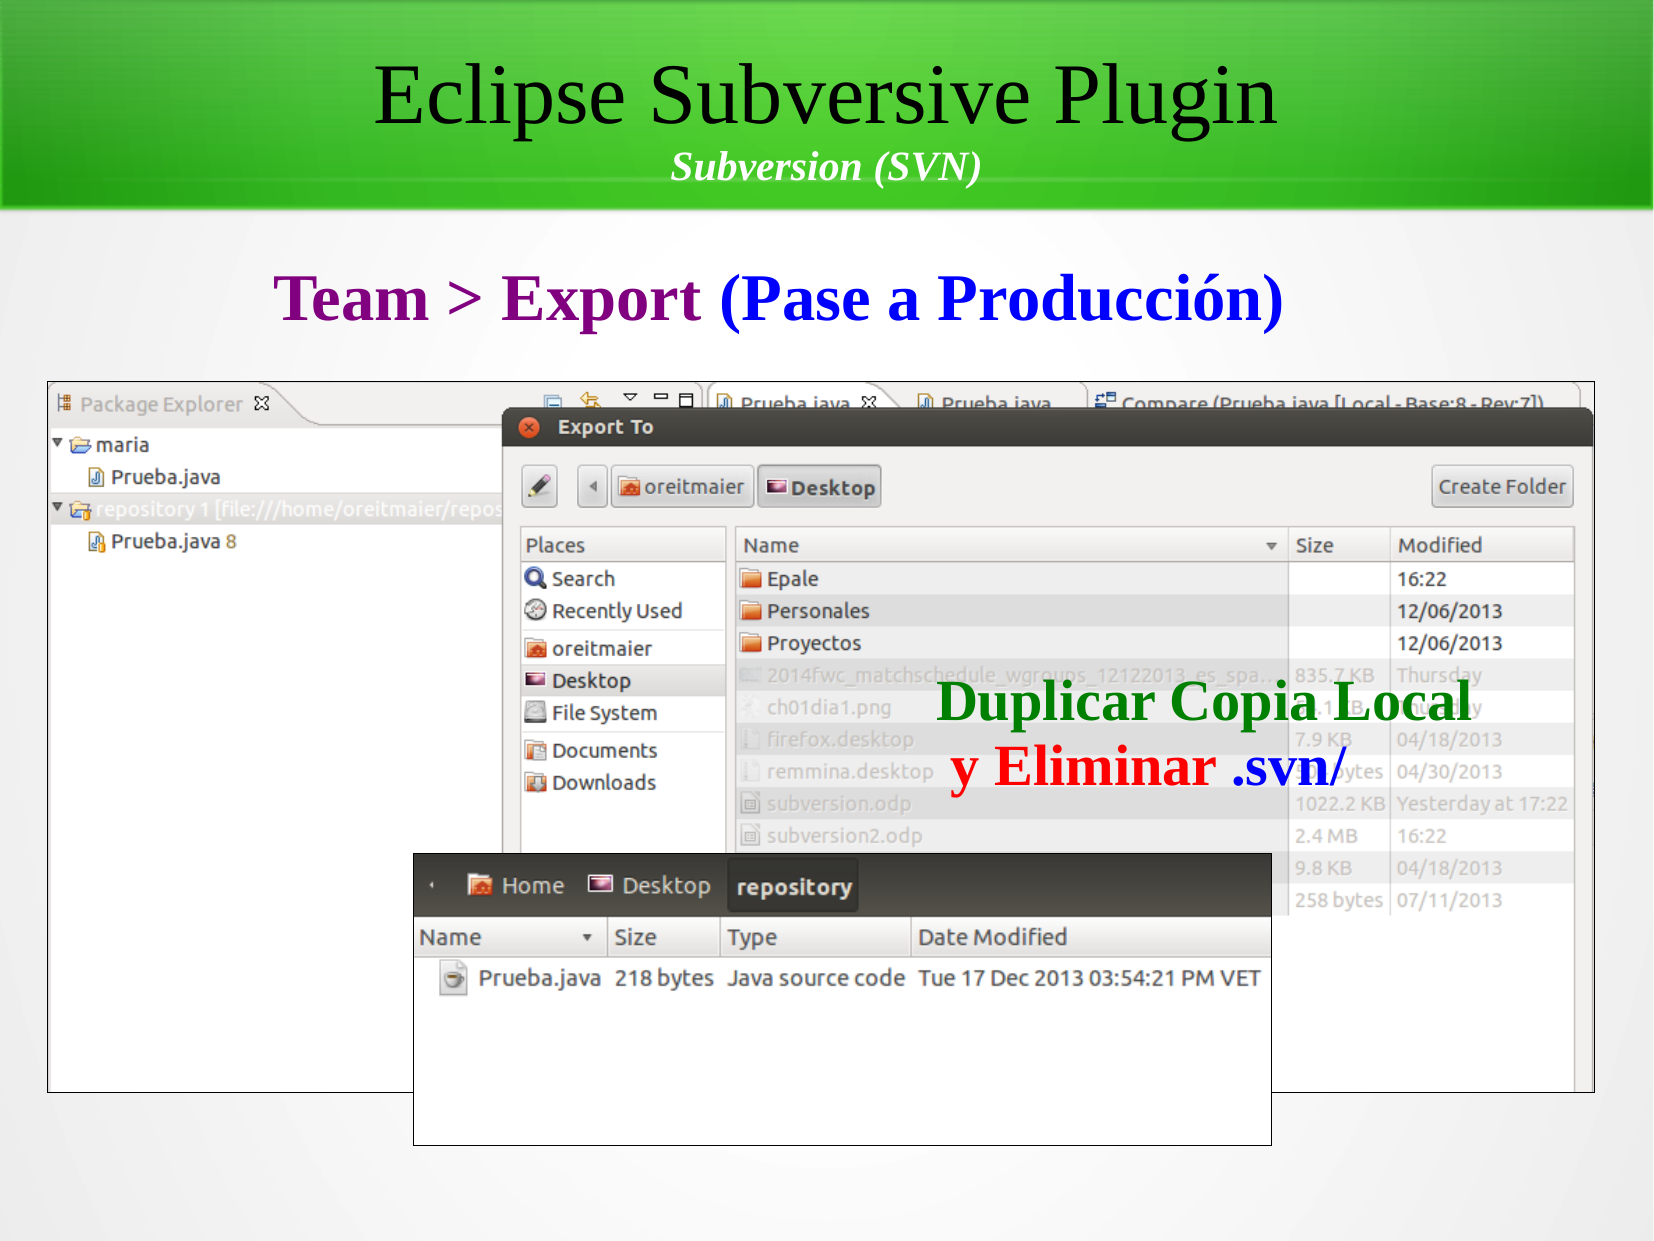

# Eclipse Subversive Plugin Subversion (SVN)
Team > Export (Pase a Producción)
Duplicar Copia Local
 y Eliminar .svn/